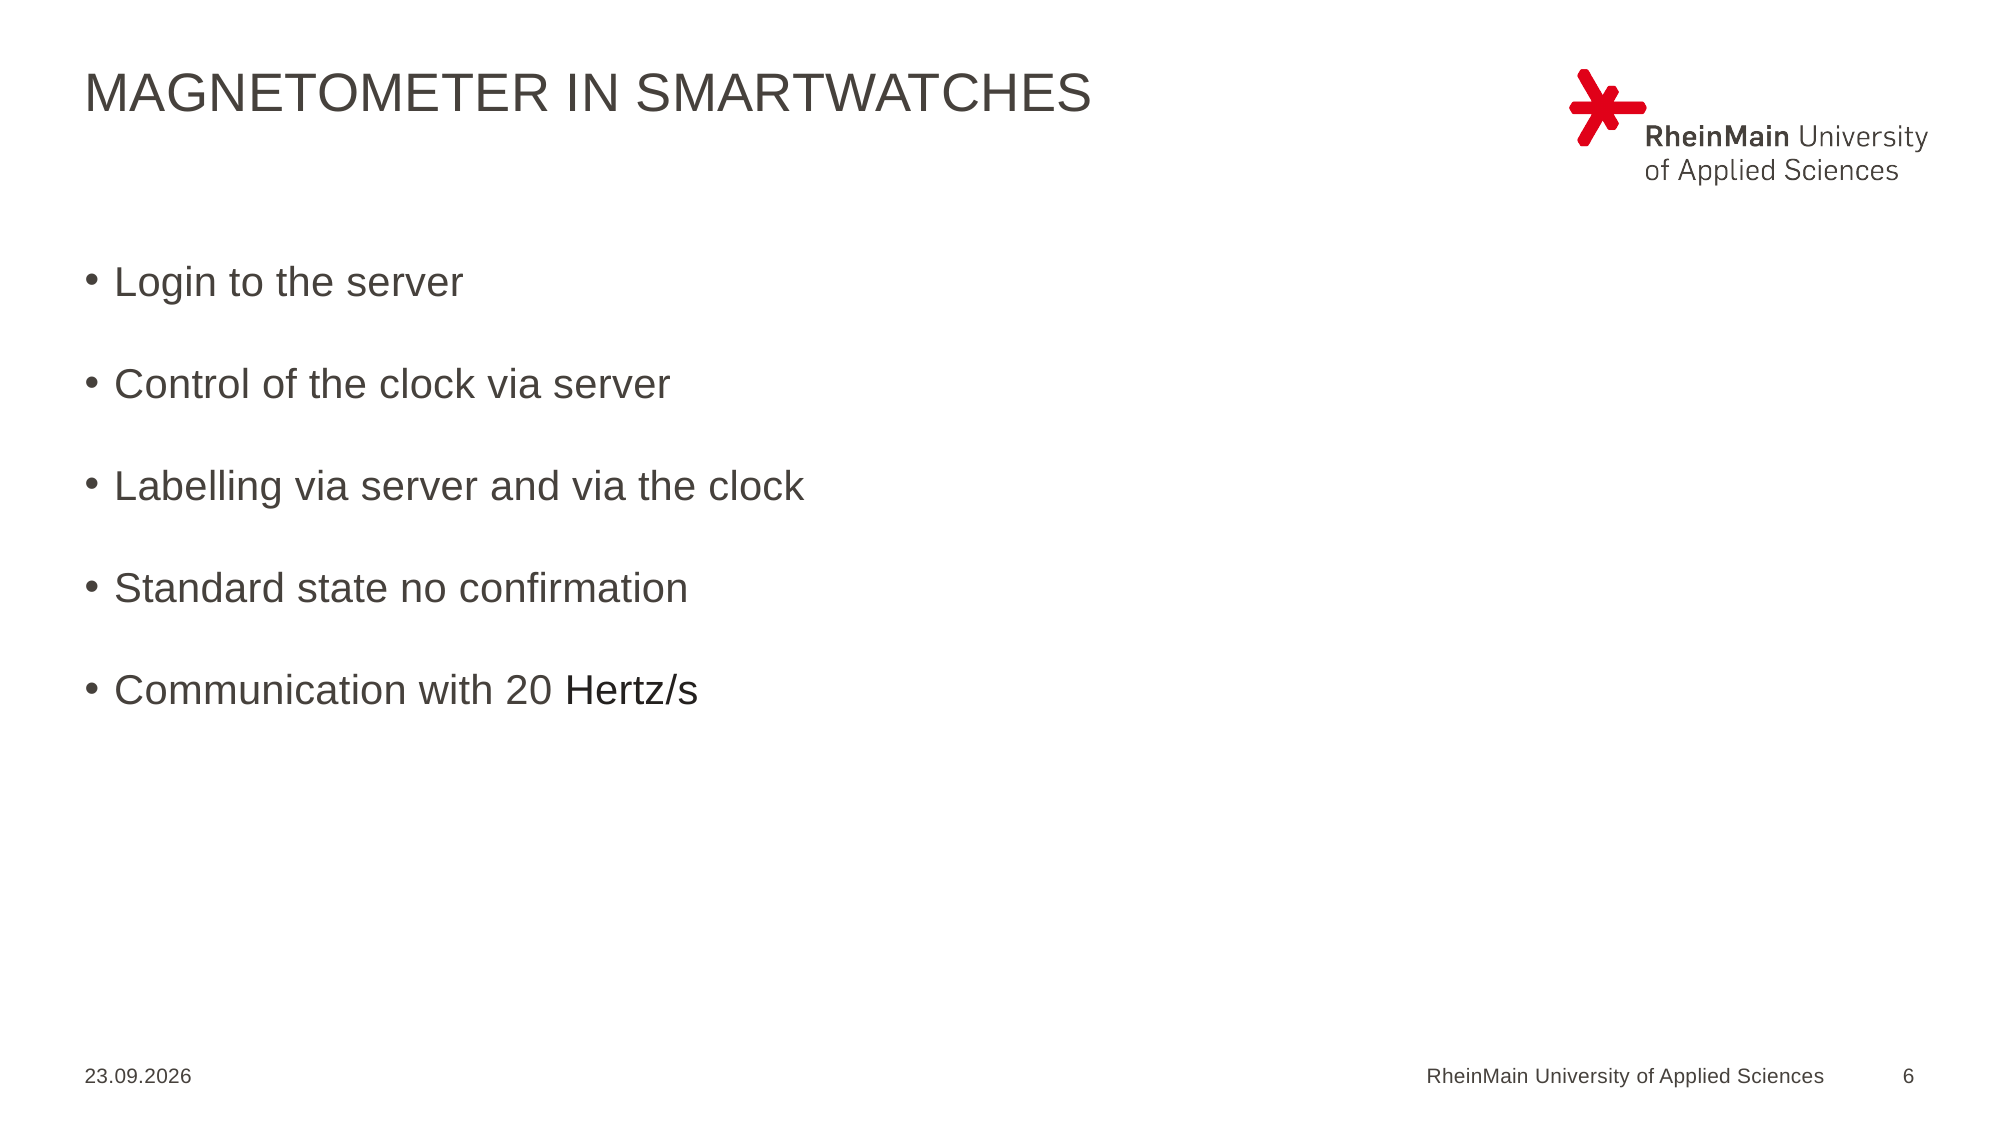

Magnetometer in smartwatches
# Login to the server
Control of the clock via server
Labelling via server and via the clock
Standard state no confirmation
Communication with 20 Hertz/s
RheinMain University of Applied Sciences